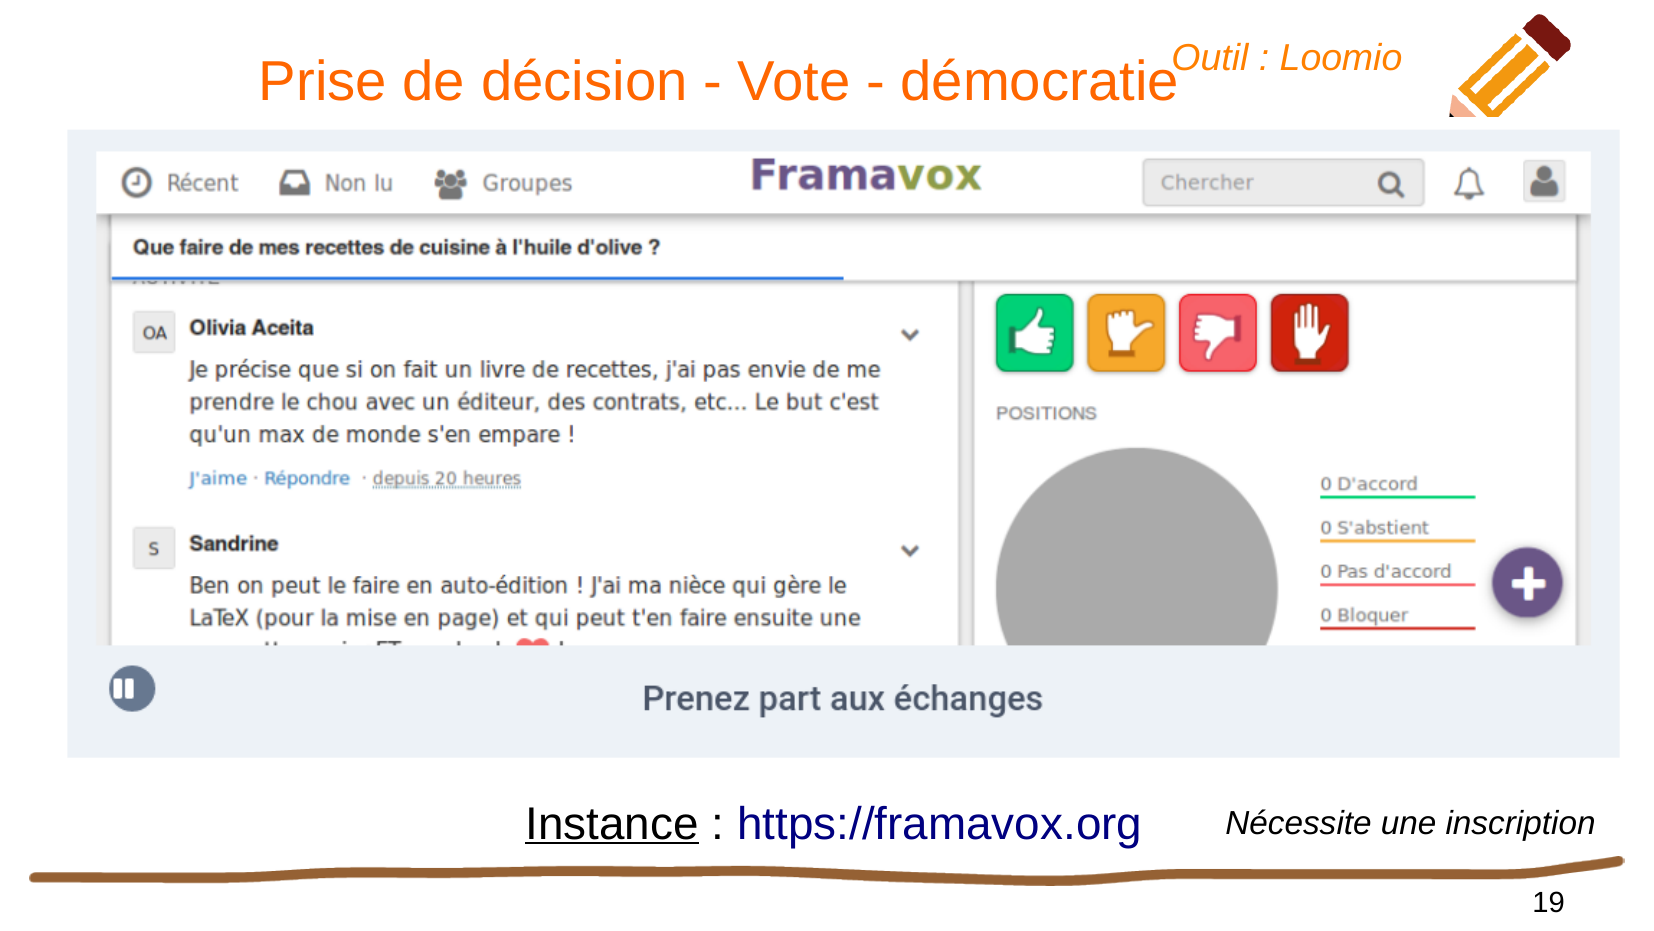

# Prise de décision - Vote - démocratie
Outil : Loomio
Instance : https://framavox.org
Nécessite une inscription
19